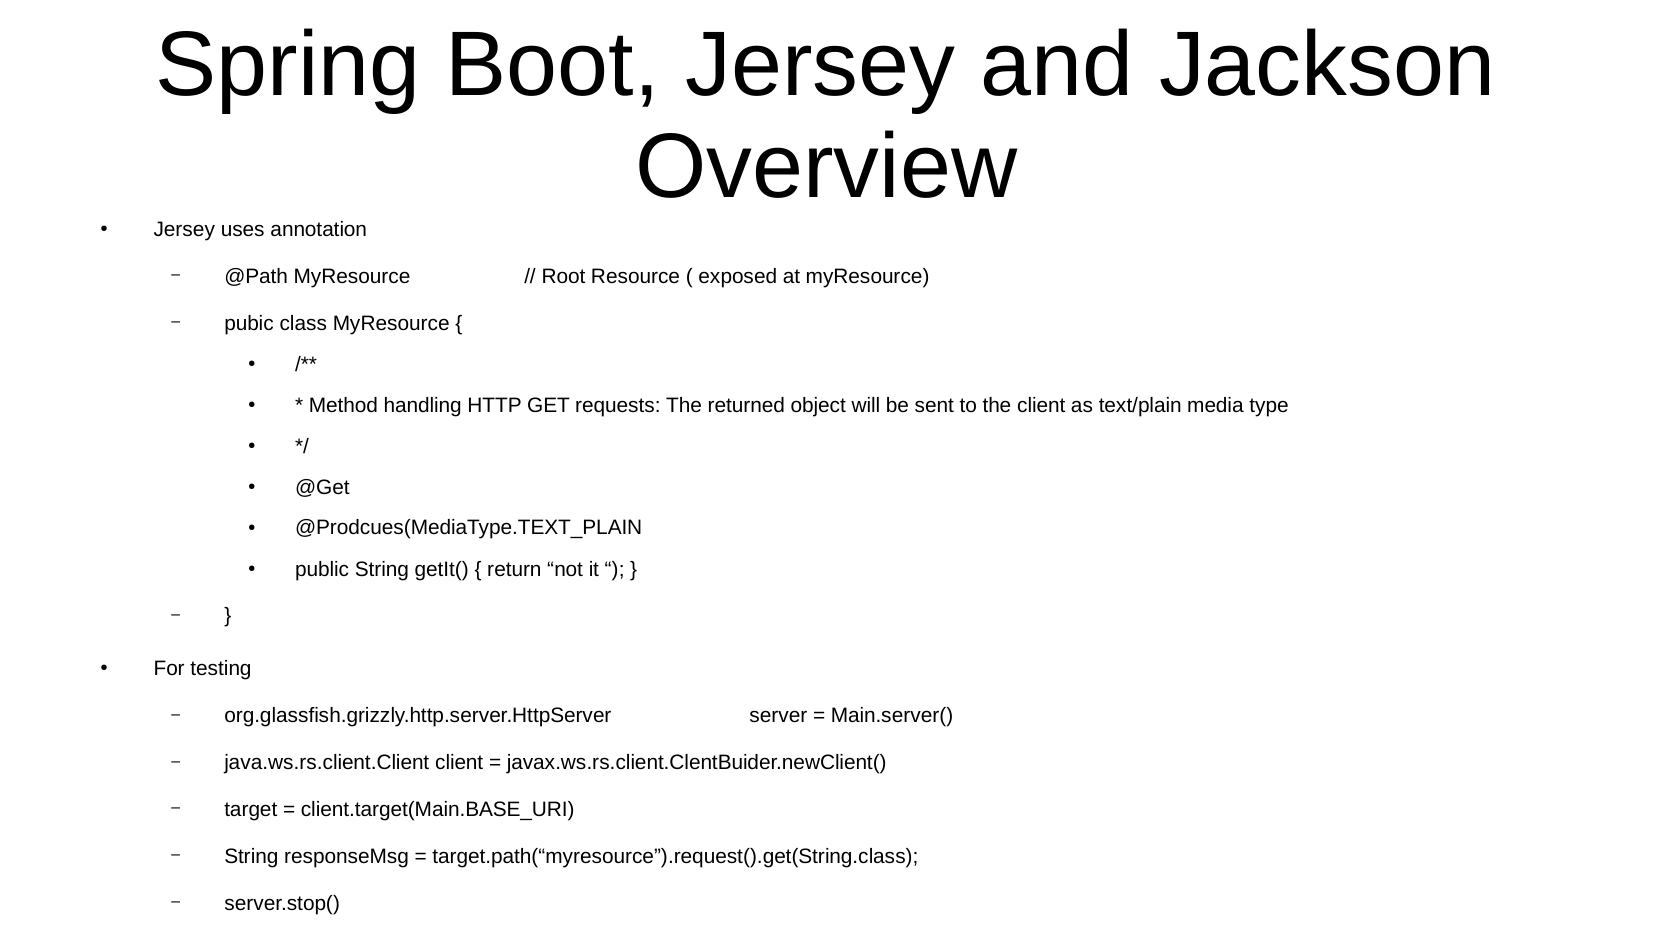

# Spring Boot, Jersey and Jackson Overview
Jersey uses annotation
@Path MyResource		// Root Resource ( exposed at myResource)
pubic class MyResource {
/**
* Method handling HTTP GET requests: The returned object will be sent to the client as text/plain media type
*/
@Get
@Prodcues(MediaType.TEXT_PLAIN
public String getIt() { return “not it “); }
}
For testing
org.glassfish.grizzly.http.server.HttpServer		server = Main.server()
java.ws.rs.client.Client client = javax.ws.rs.client.ClentBuider.newClient()
target = client.target(Main.BASE_URI)
String responseMsg = target.path(“myresource”).request().get(String.class);
server.stop()